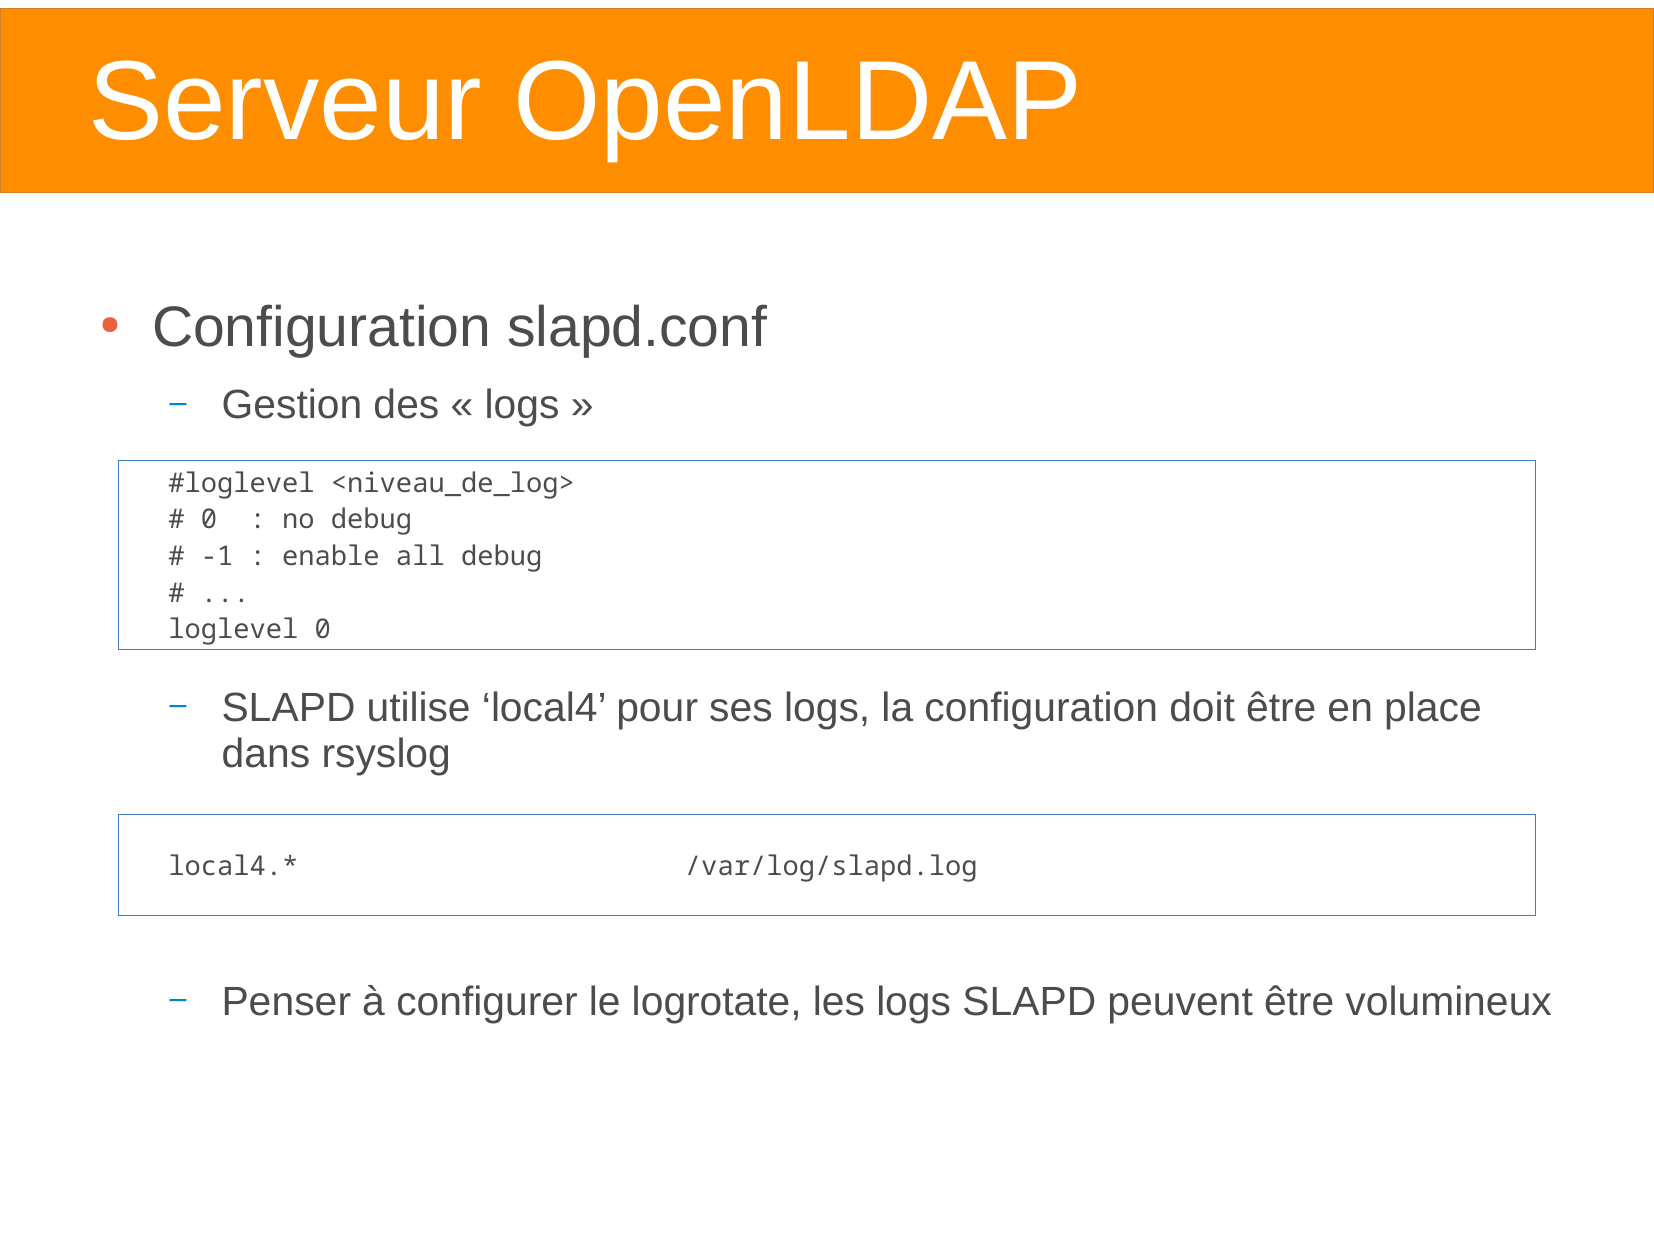

Serveur OpenLDAP
# Configuration slapd.conf
Gestion des « logs »
SLAPD utilise ‘local4’ pour ses logs, la configuration doit être en place dans rsyslog
Penser à configurer le logrotate, les logs SLAPD peuvent être volumineux
#loglevel <niveau_de_log>
# 0  : no debug
# -1 : enable all debug
# ...
loglevel 0
local4.* 						/var/log/slapd.log